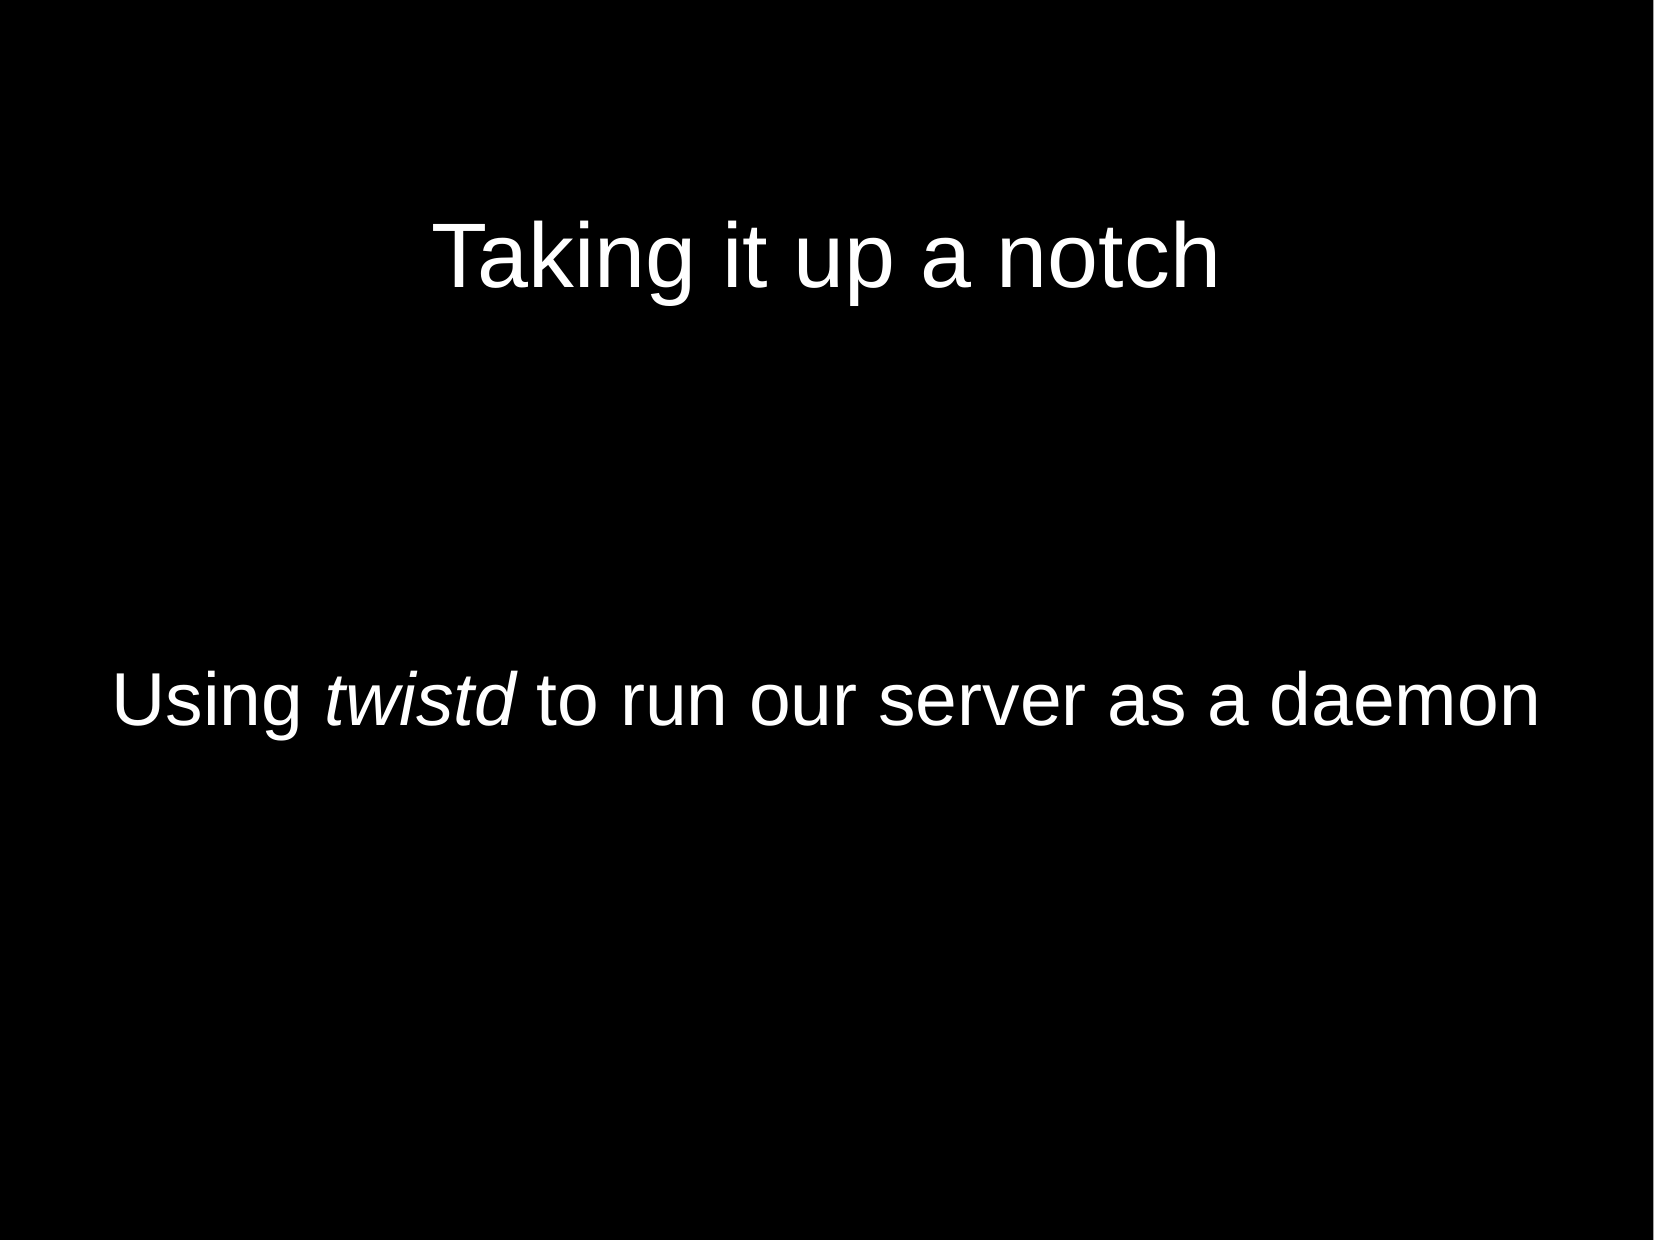

# Taking it up a notch
Using twistd to run our server as a daemon